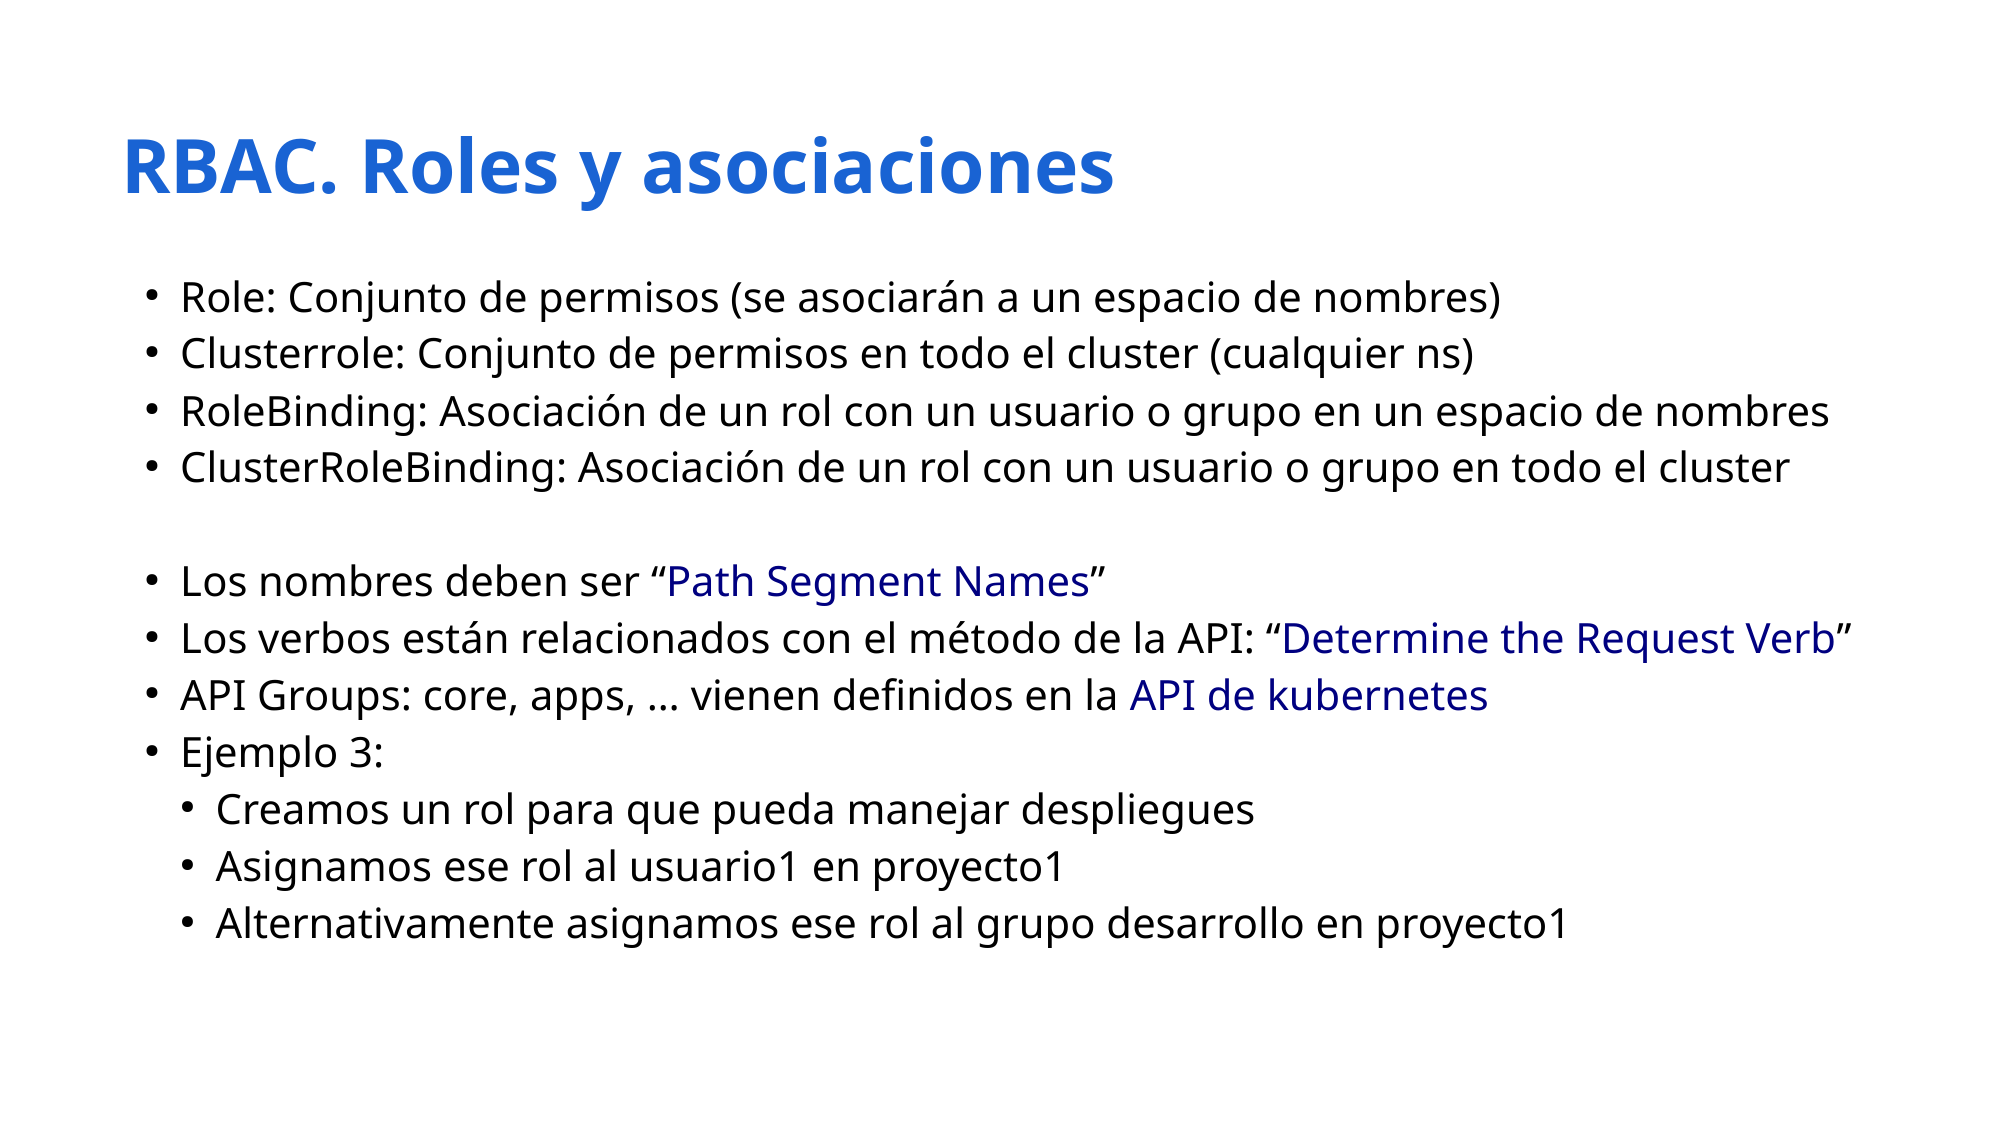

RBAC. Roles y asociaciones
Role: Conjunto de permisos (se asociarán a un espacio de nombres)
Clusterrole: Conjunto de permisos en todo el cluster (cualquier ns)
RoleBinding: Asociación de un rol con un usuario o grupo en un espacio de nombres
ClusterRoleBinding: Asociación de un rol con un usuario o grupo en todo el cluster
Los nombres deben ser “Path Segment Names”
Los verbos están relacionados con el método de la API: “Determine the Request Verb”
API Groups: core, apps, … vienen definidos en la API de kubernetes
Ejemplo 3:
Creamos un rol para que pueda manejar despliegues
Asignamos ese rol al usuario1 en proyecto1
Alternativamente asignamos ese rol al grupo desarrollo en proyecto1